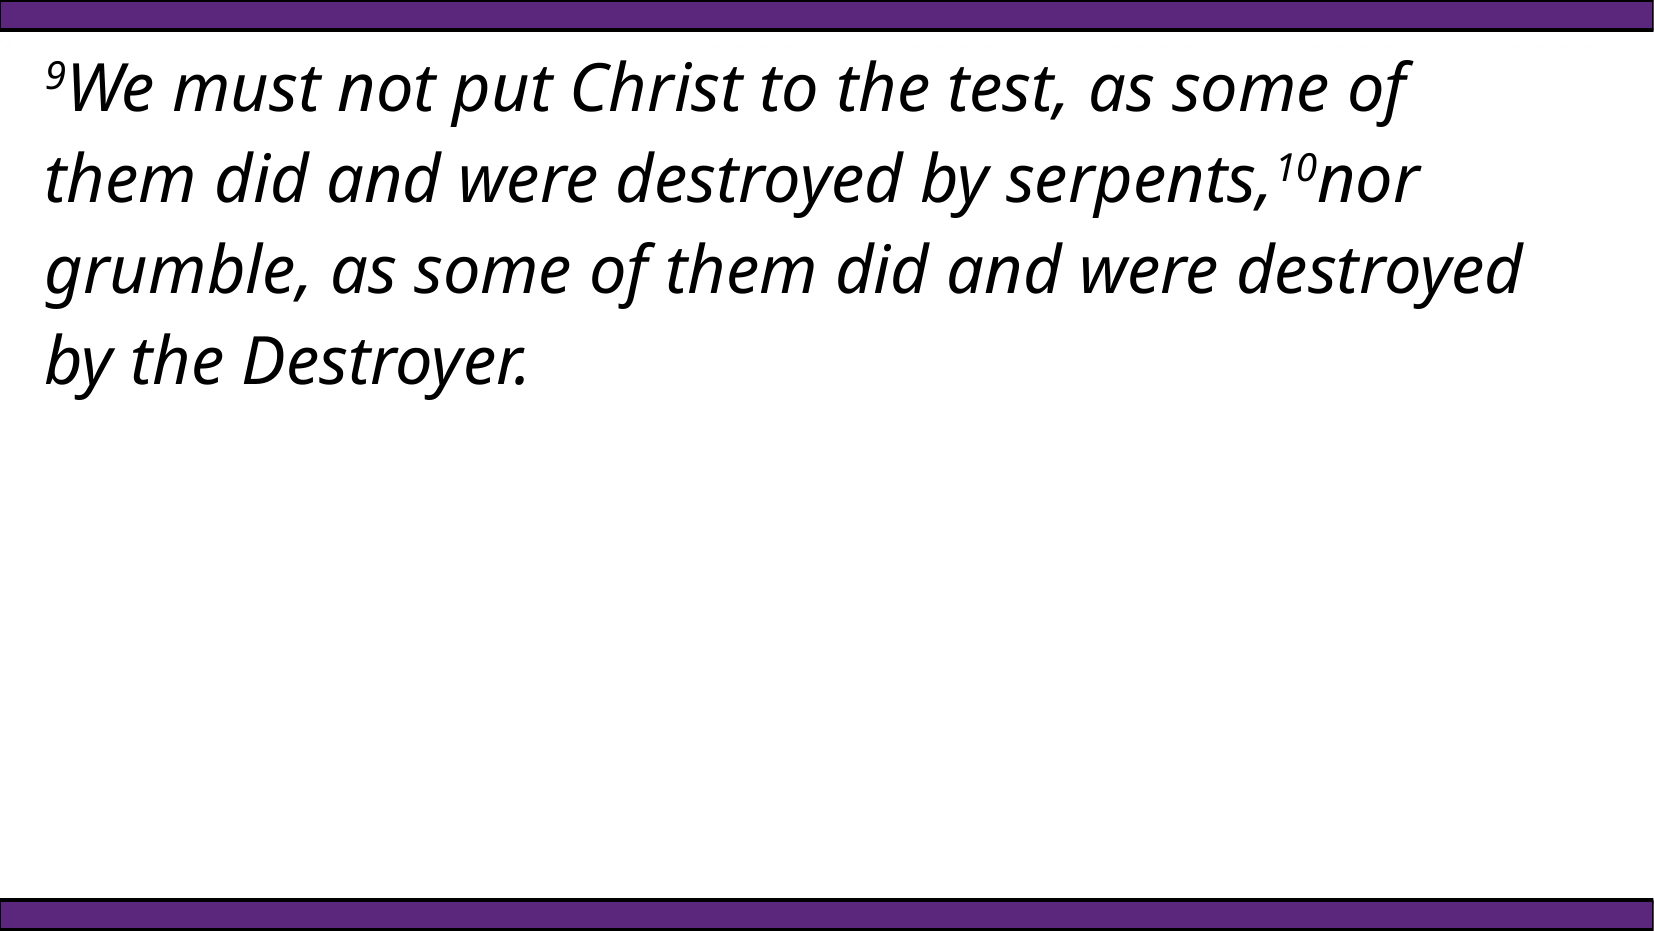

9We must not put Christ to the test, as some of them did and were destroyed by serpents,10nor grumble, as some of them did and were destroyed by the Destroyer.